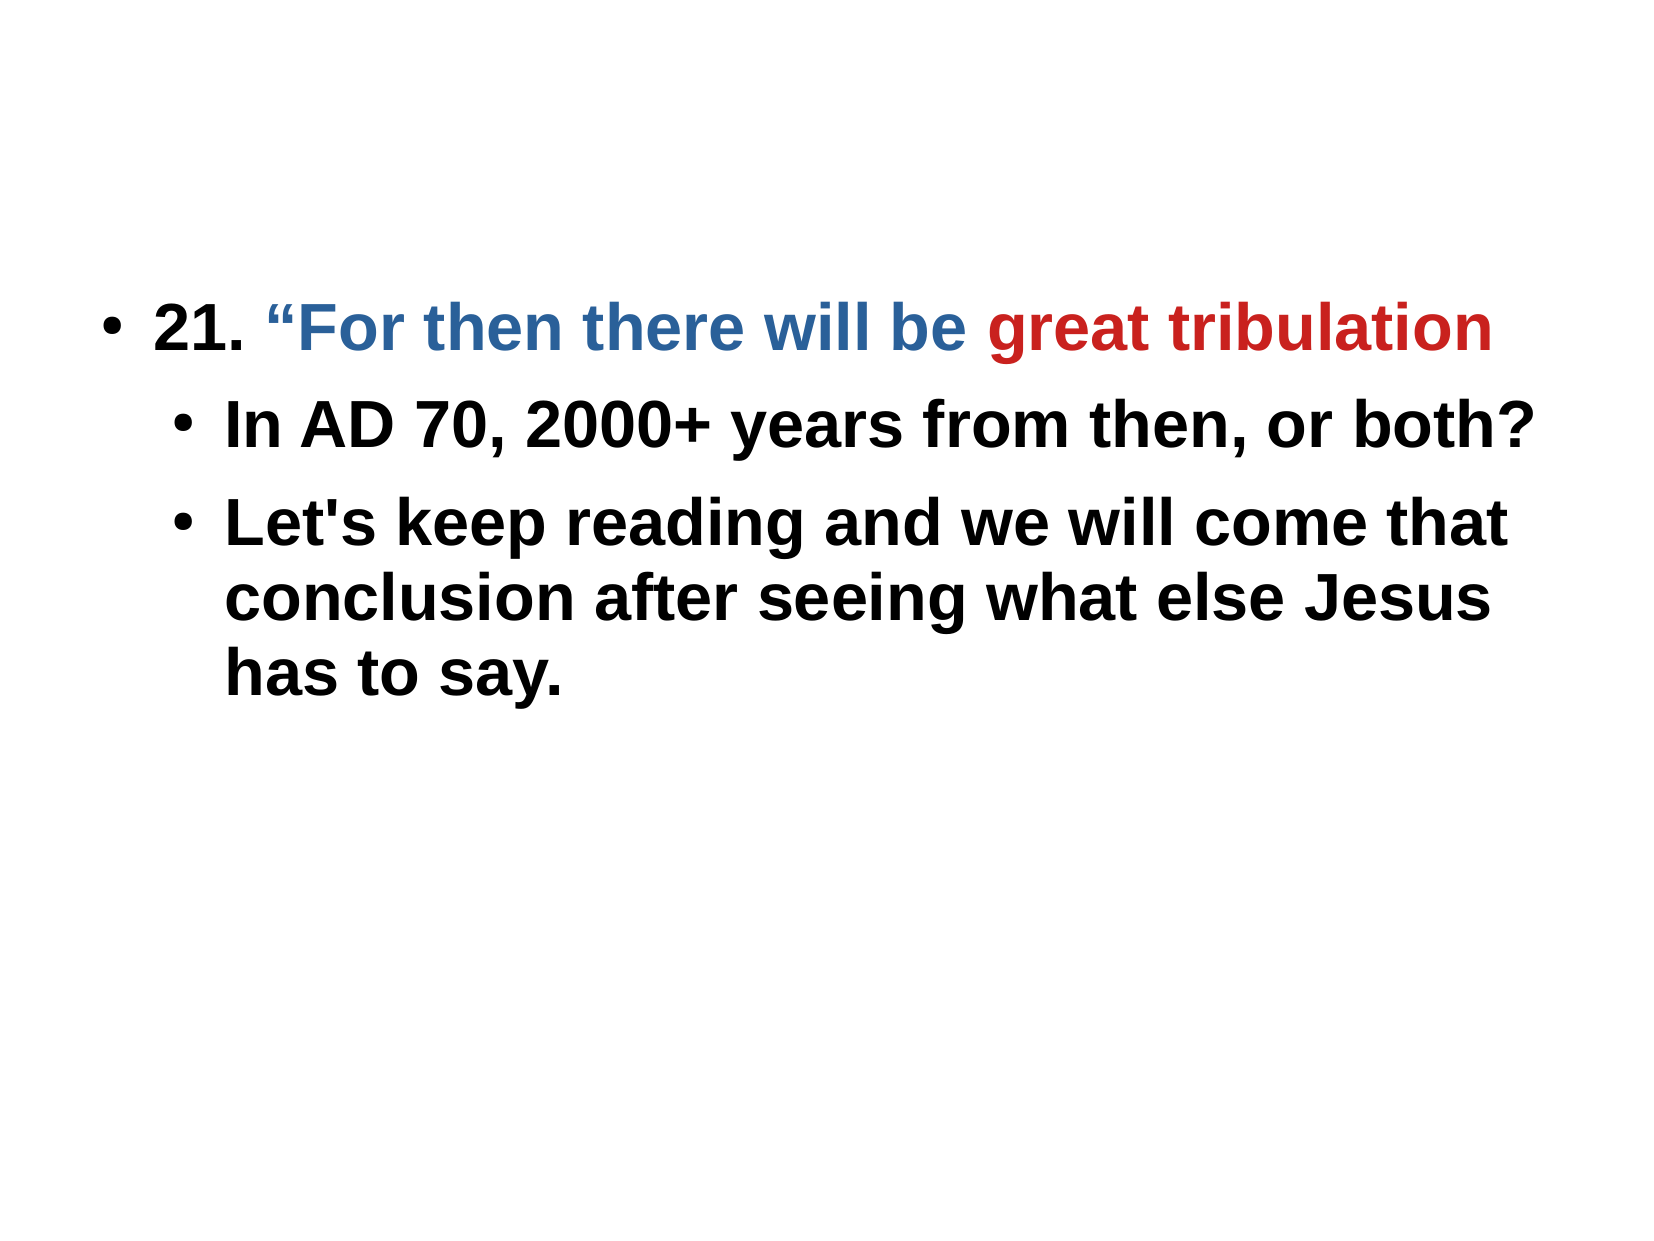

#
21. “For then there will be great tribulation
In AD 70, 2000+ years from then, or both?
Let's keep reading and we will come that conclusion after seeing what else Jesus has to say.